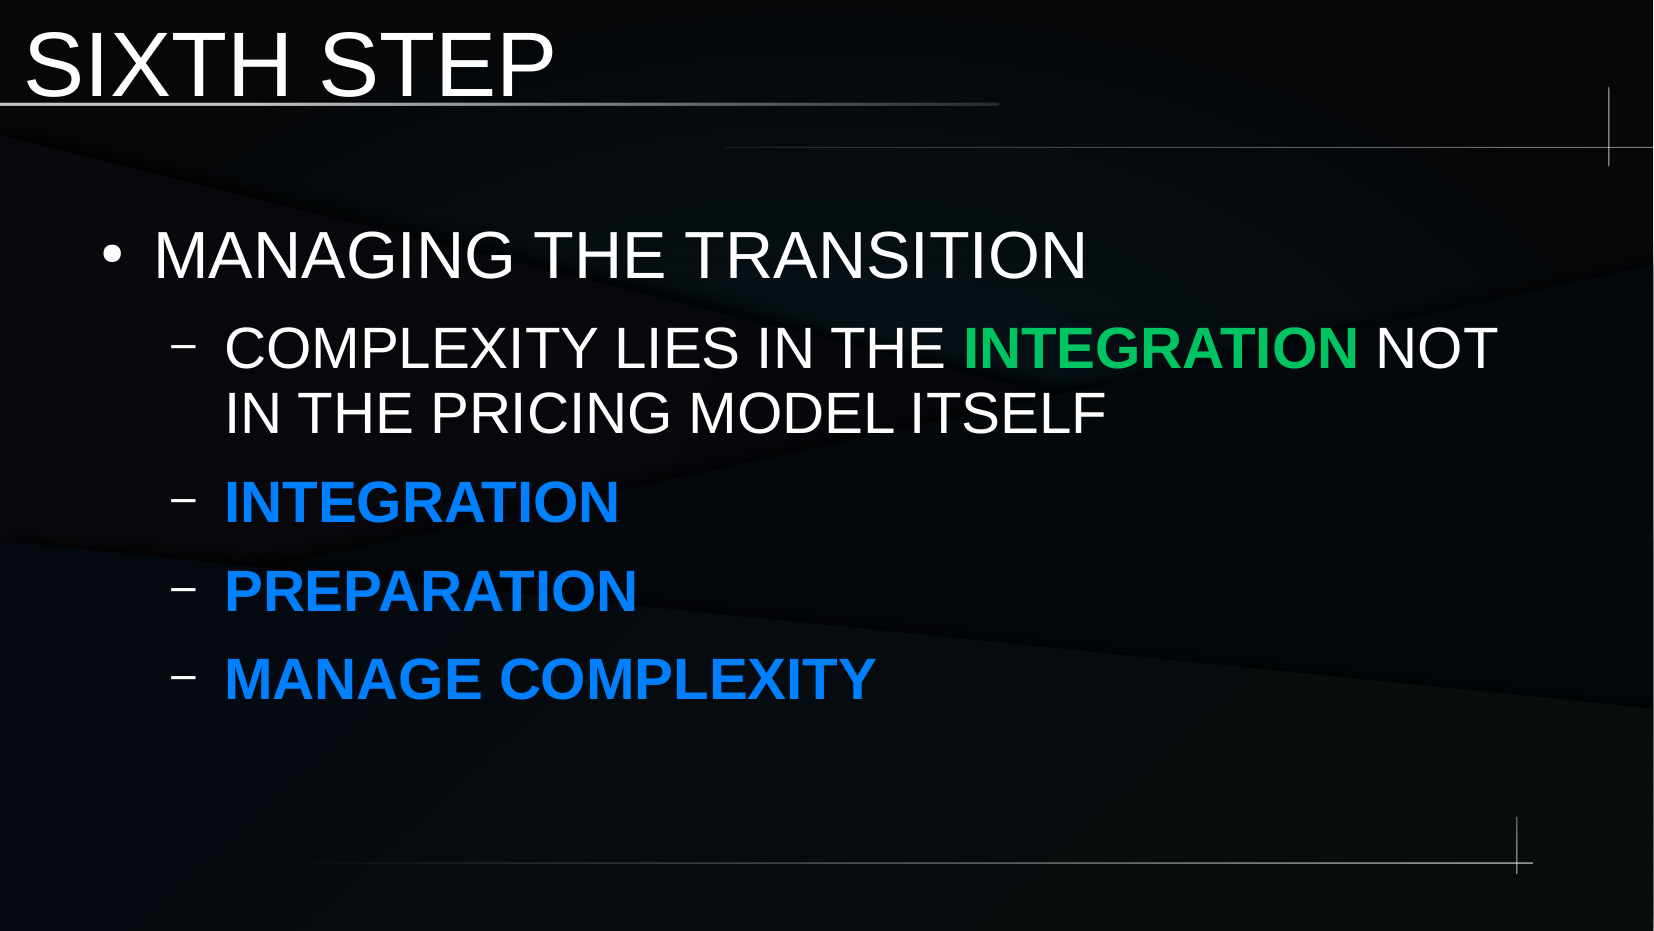

# SIXTH STEP
MANAGING THE TRANSITION
COMPLEXITY LIES IN THE INTEGRATION NOT IN THE PRICING MODEL ITSELF
INTEGRATION
PREPARATION
MANAGE COMPLEXITY